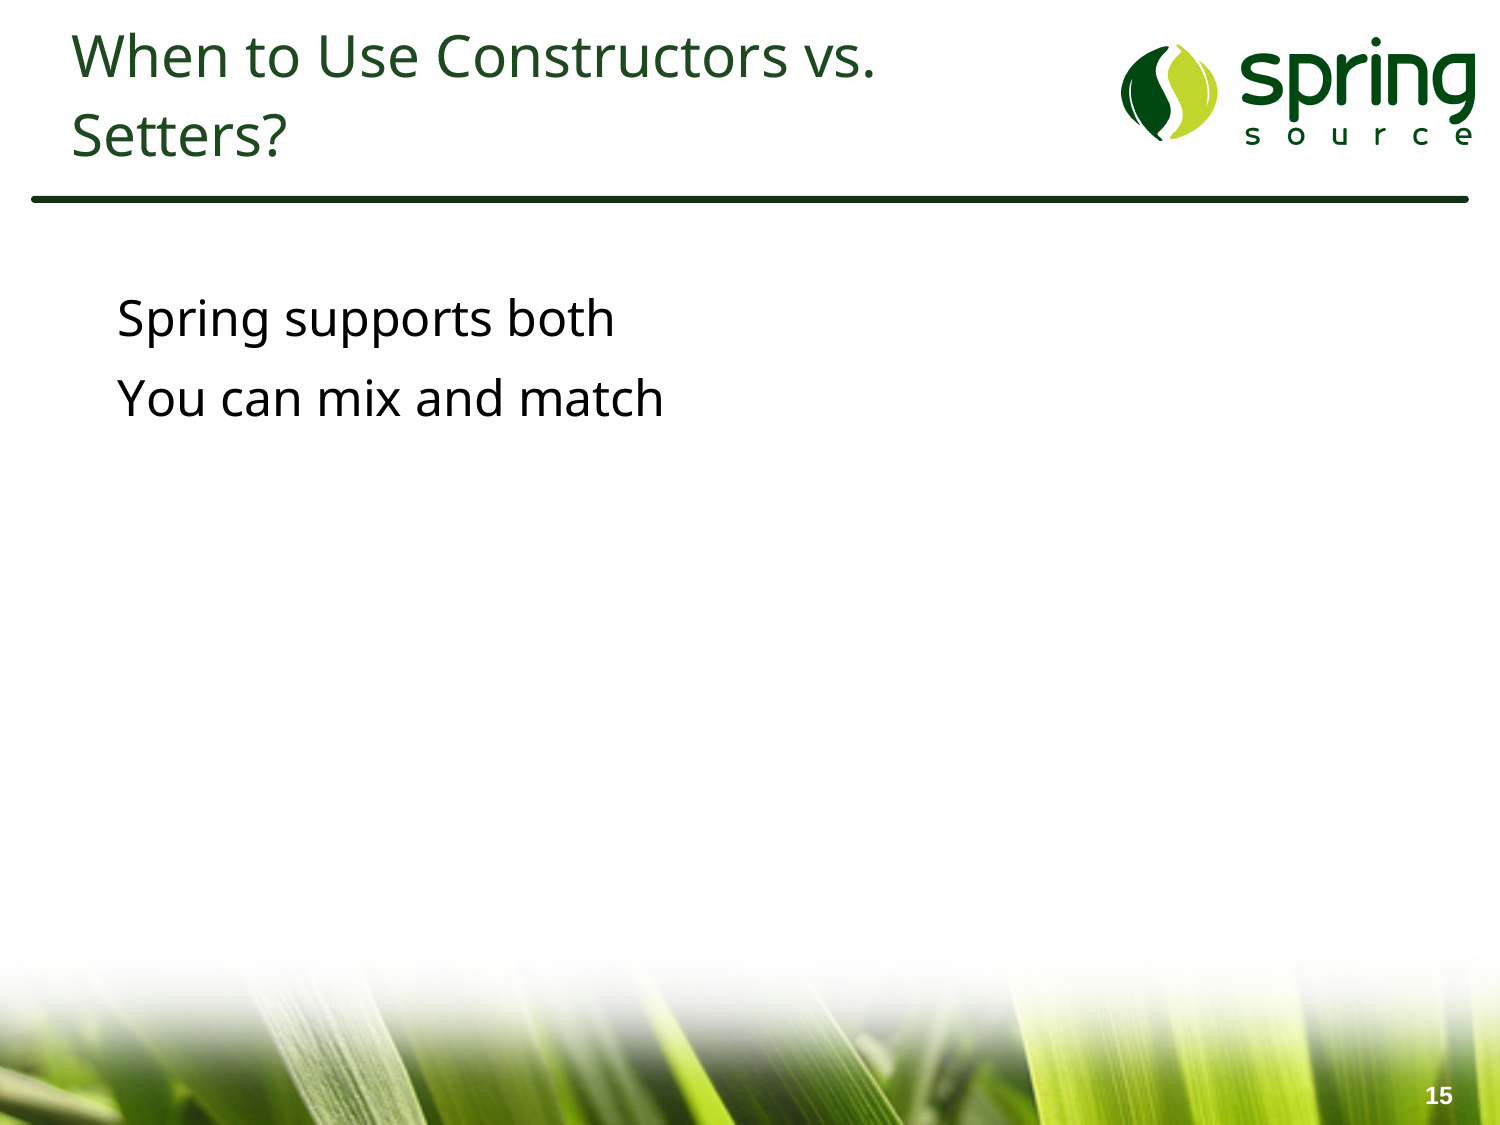

# When to Use Constructors vs. Setters?
Spring supports both
You can mix and match